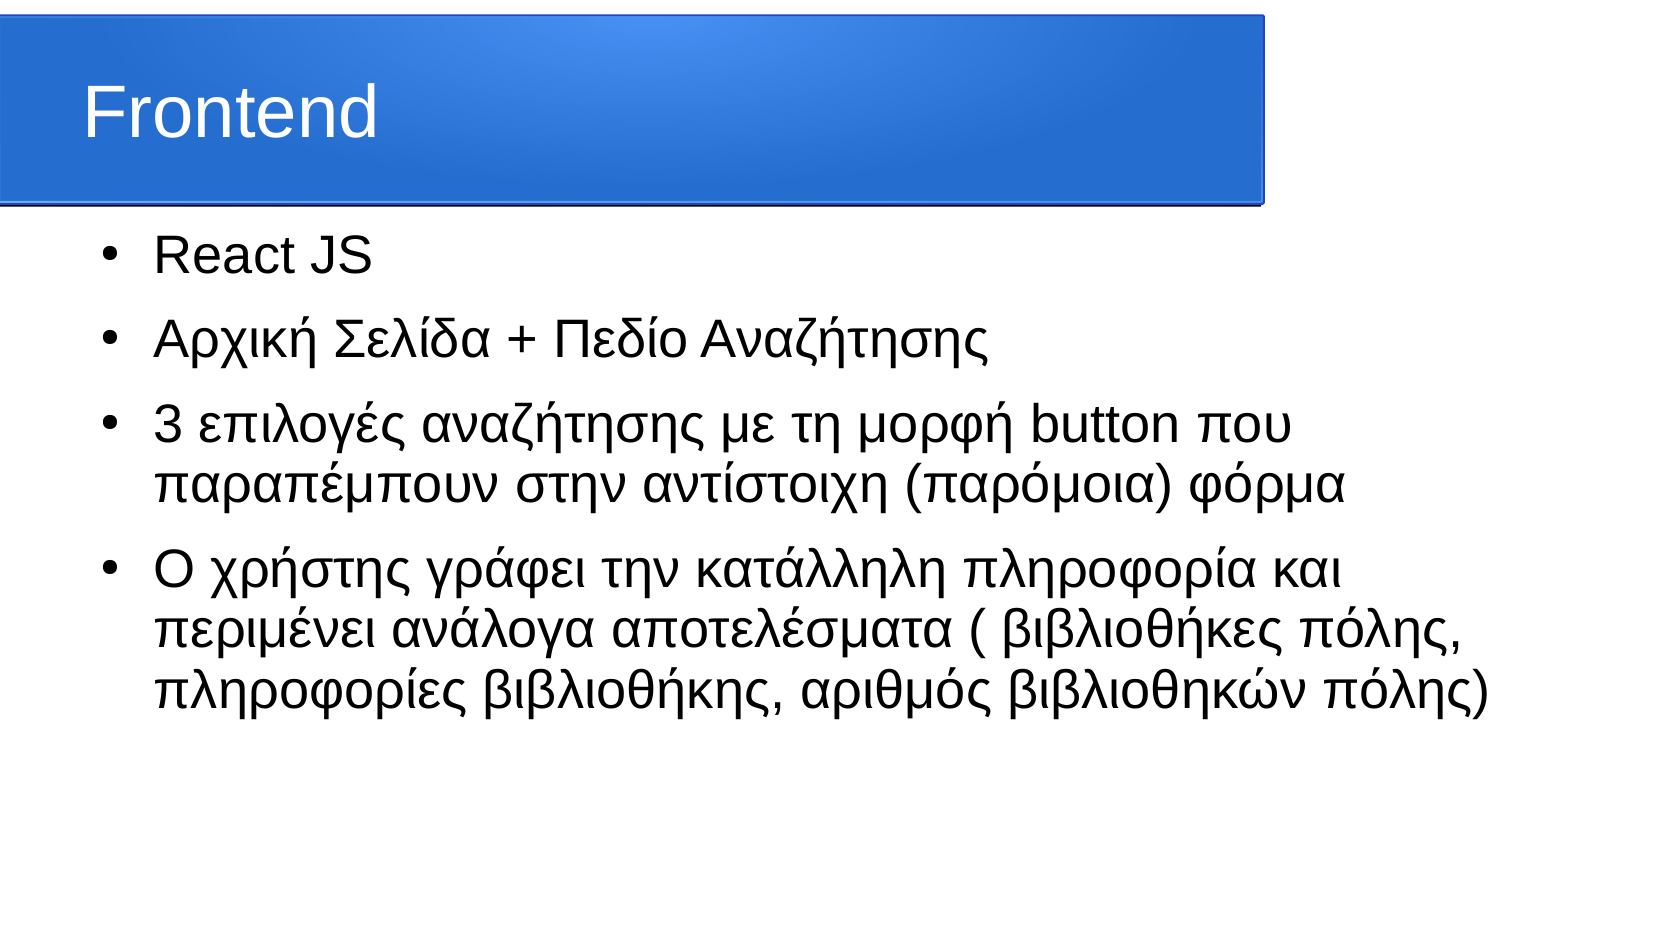

# Frontend
React JS
Αρχική Σελίδα + Πεδίο Αναζήτησης
3 επιλογές αναζήτησης με τη μορφή button που παραπέμπουν στην αντίστοιχη (παρόμοια) φόρμα
Ο χρήστης γράφει την κατάλληλη πληροφορία και περιμένει ανάλογα αποτελέσματα ( βιβλιοθήκες πόλης, πληροφορίες βιβλιοθήκης, αριθμός βιβλιοθηκών πόλης)